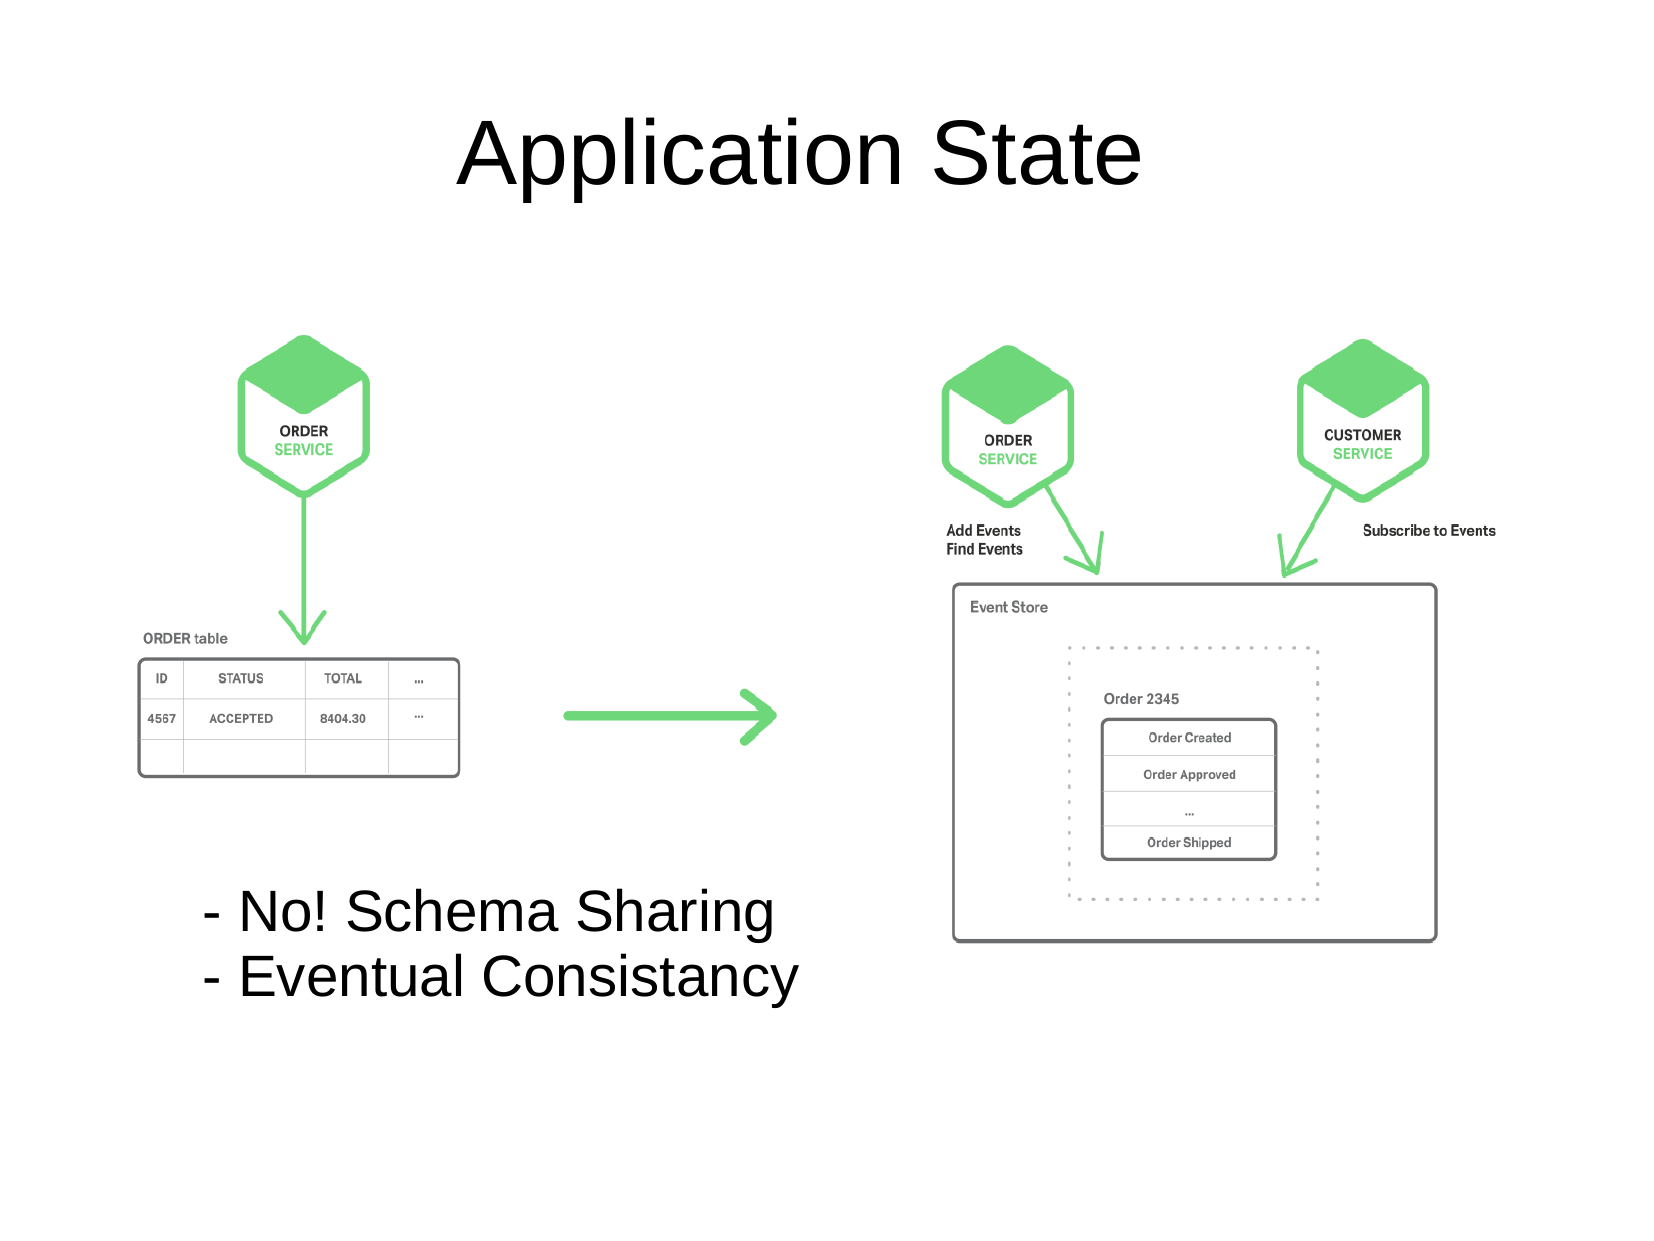

# Application State
- No! Schema Sharing
- Eventual Consistancy